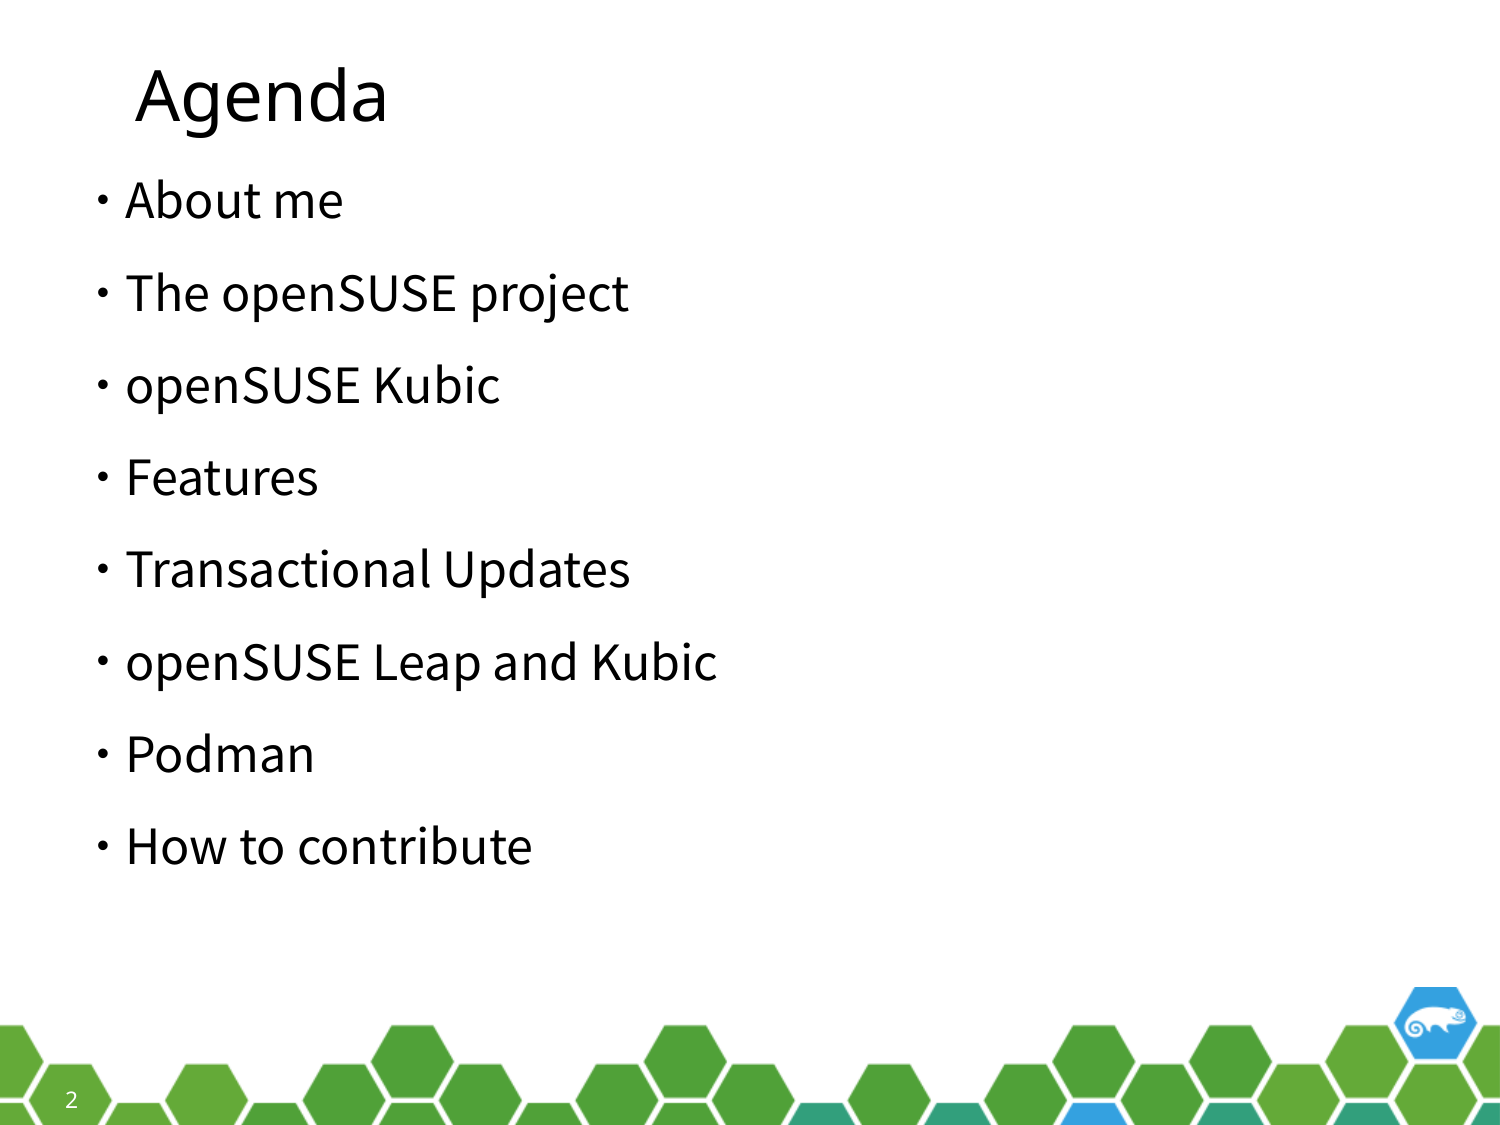

# Agenda
About me
The openSUSE project
openSUSE Kubic
Features
Transactional Updates
openSUSE Leap and Kubic
Podman
How to contribute